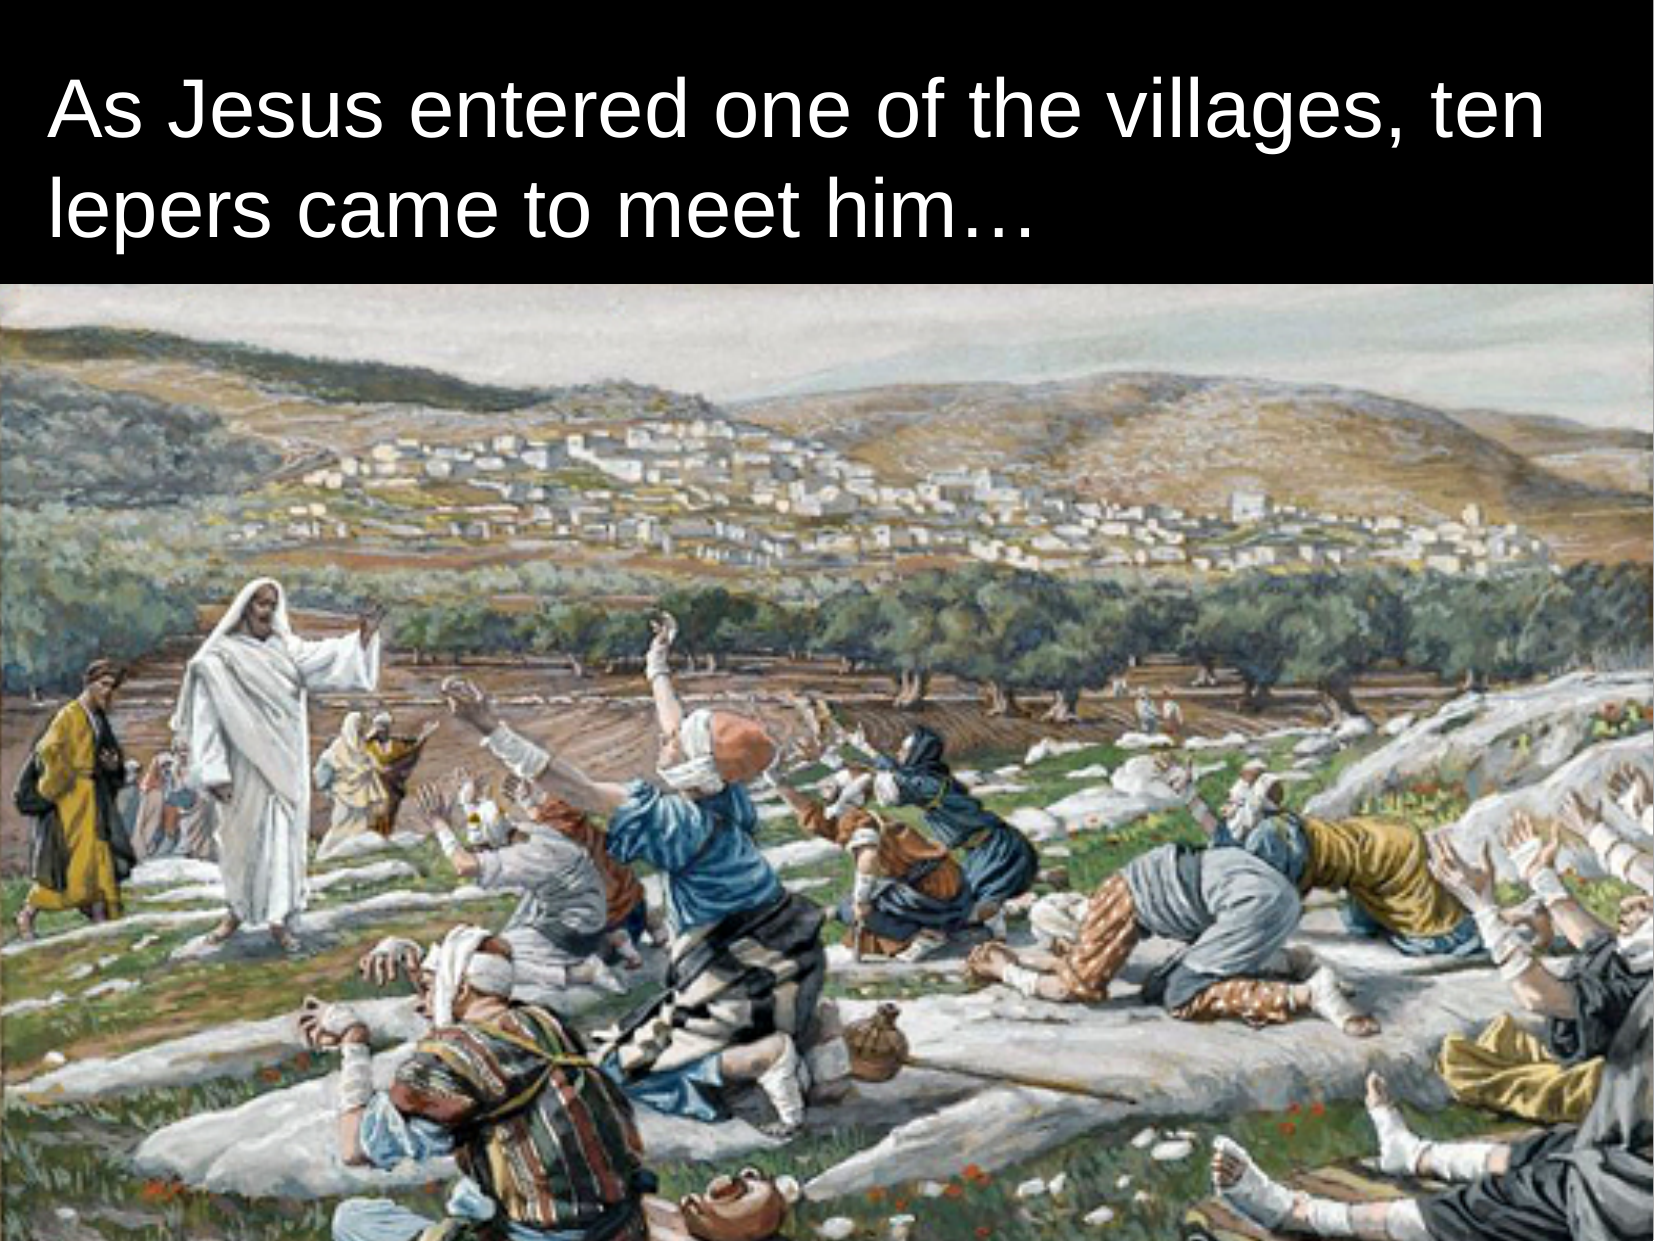

As Jesus entered one of the villages, ten lepers came to meet him…